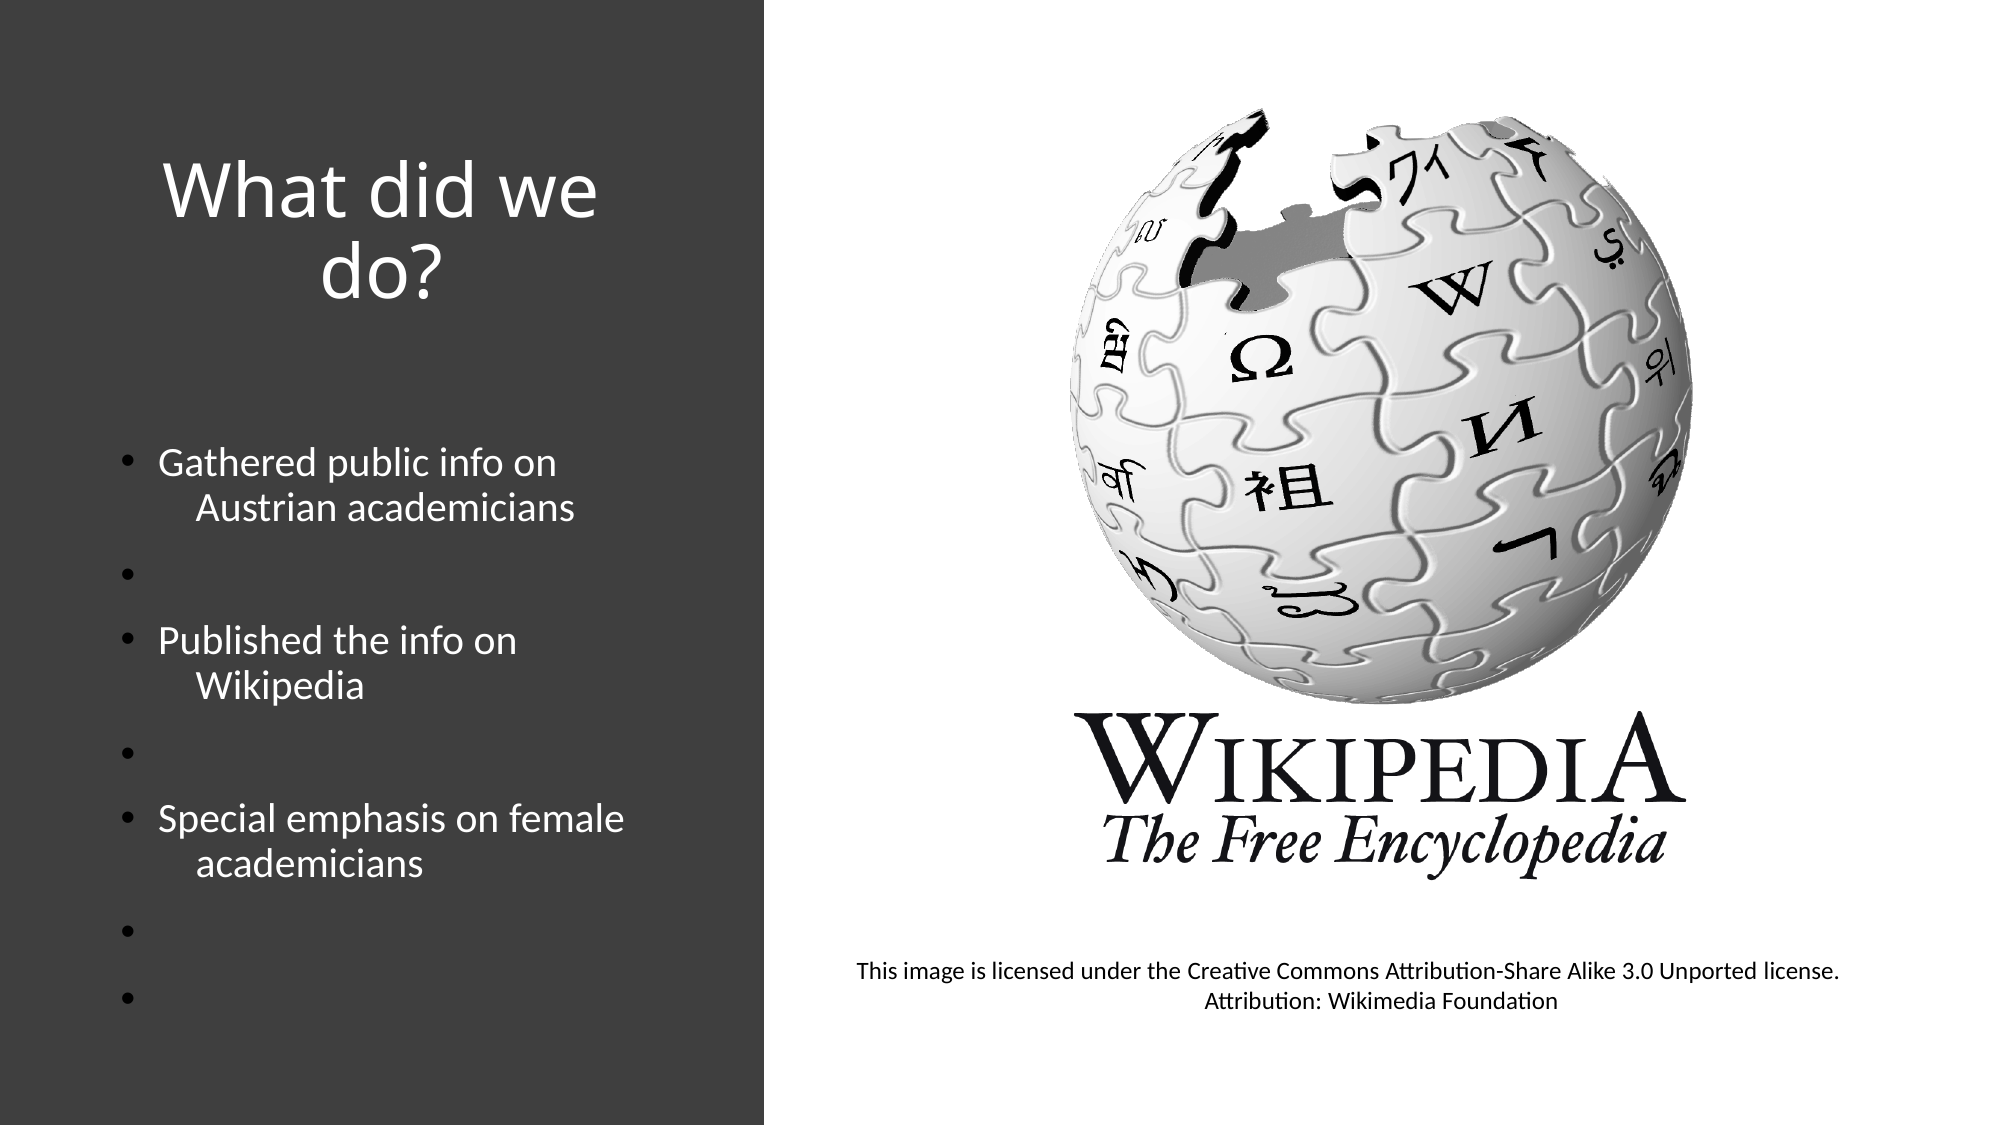

# What did we do?
Gathered public info on Austrian academicians
Published the info on Wikipedia
Special emphasis on female academicians
This image is licensed under the Creative Commons Attribution-Share Alike 3.0 Unported license.
Attribution: Wikimedia Foundation